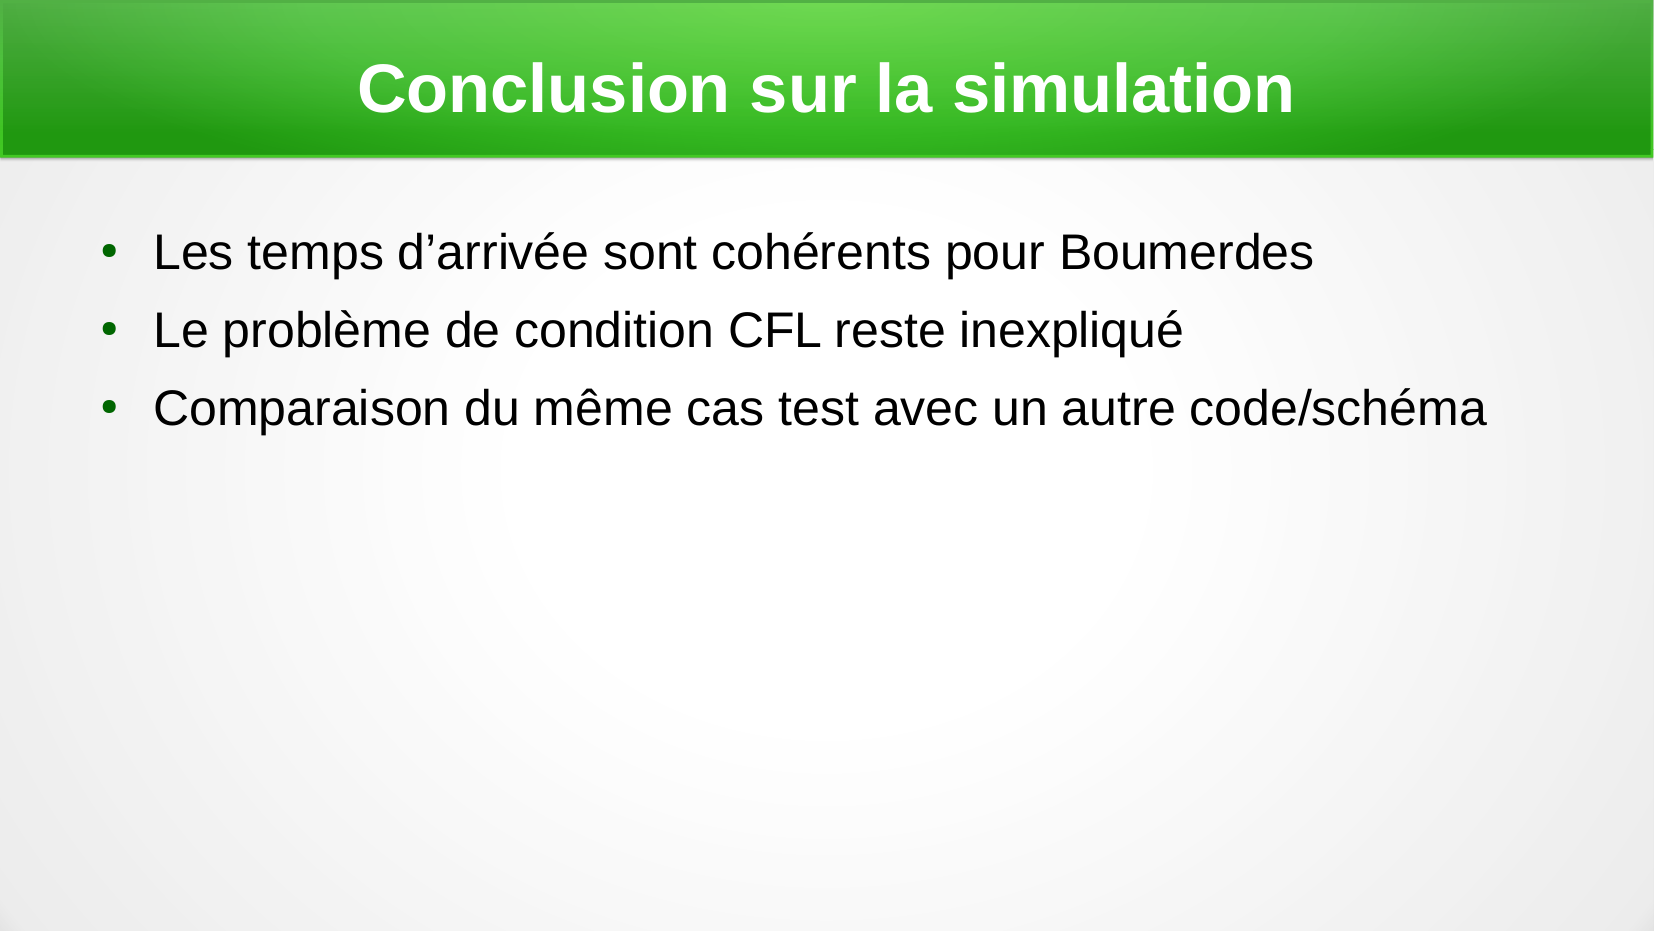

# Conclusion sur la simulation
Les temps d’arrivée sont cohérents pour Boumerdes
Le problème de condition CFL reste inexpliqué
Comparaison du même cas test avec un autre code/schéma